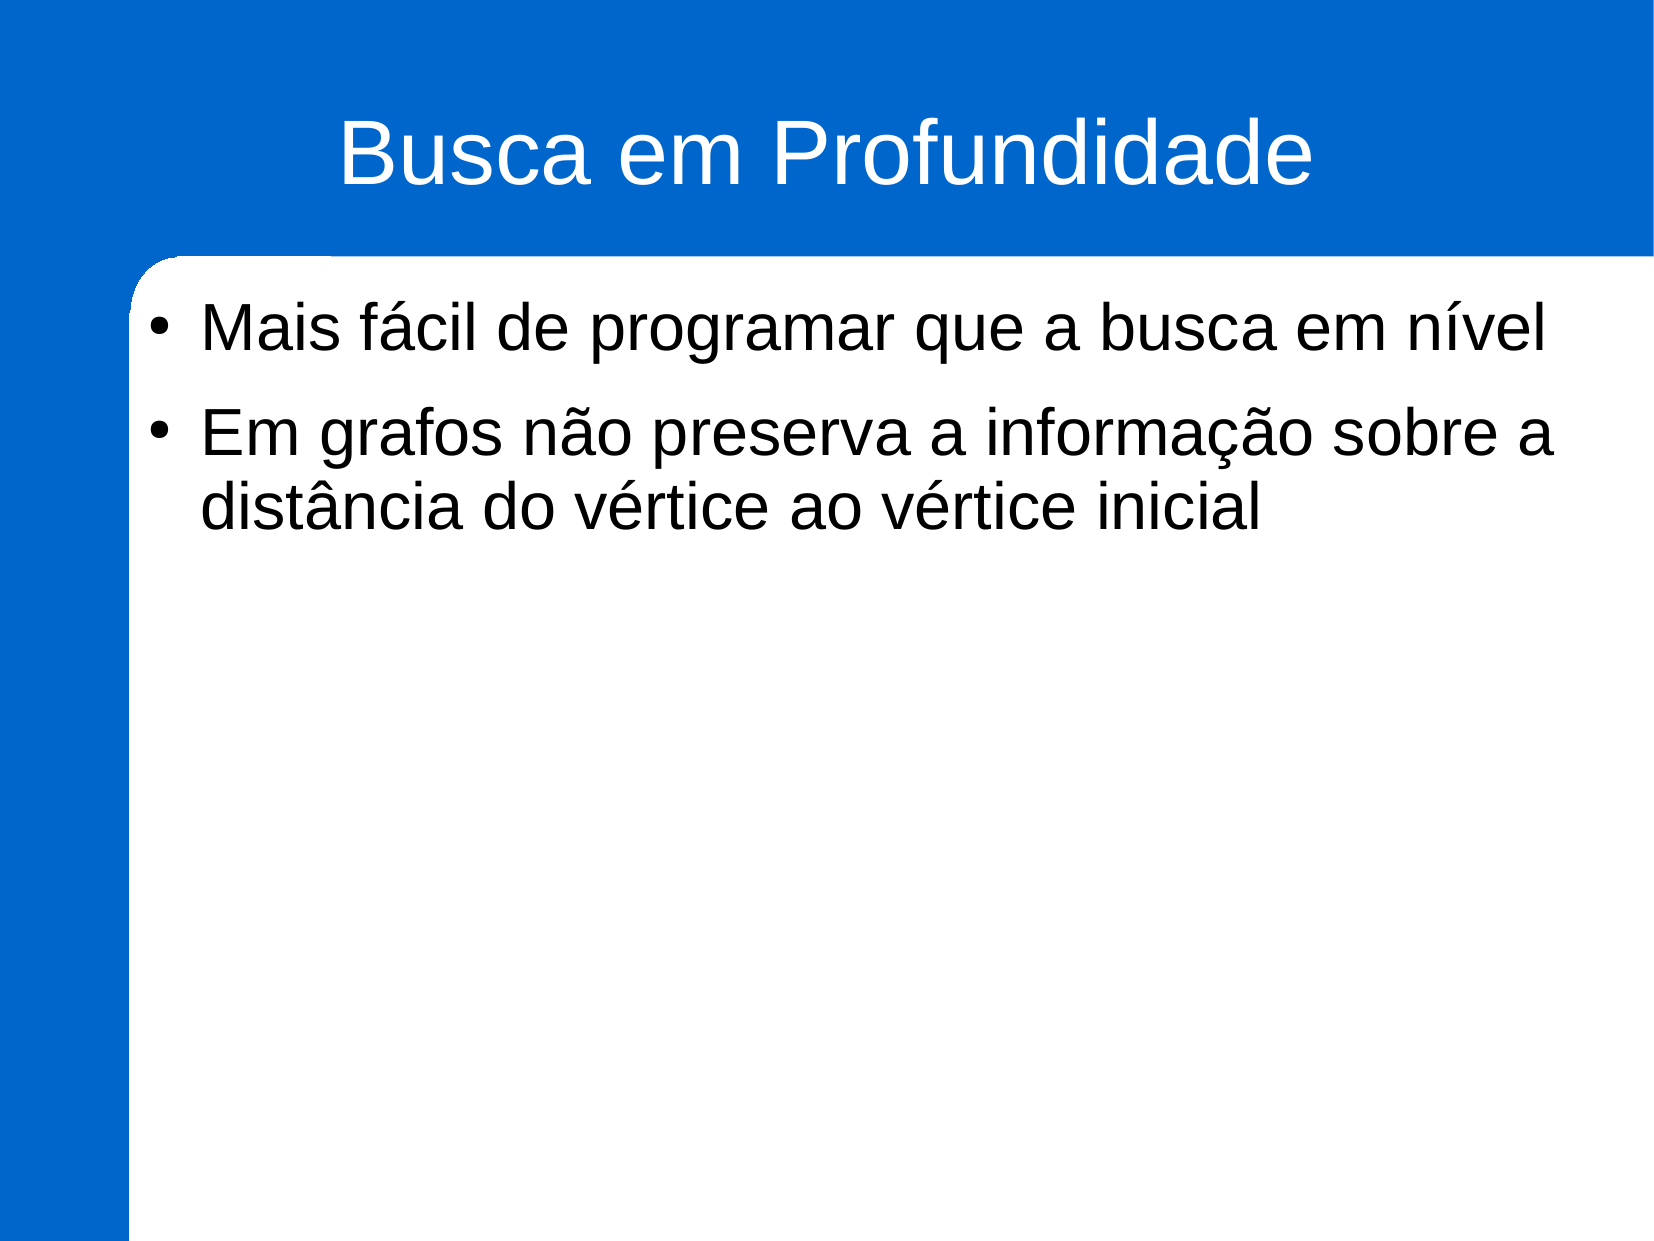

# Busca em Profundidade
Mais fácil de programar que a busca em nível
Em grafos não preserva a informação sobre a distância do vértice ao vértice inicial